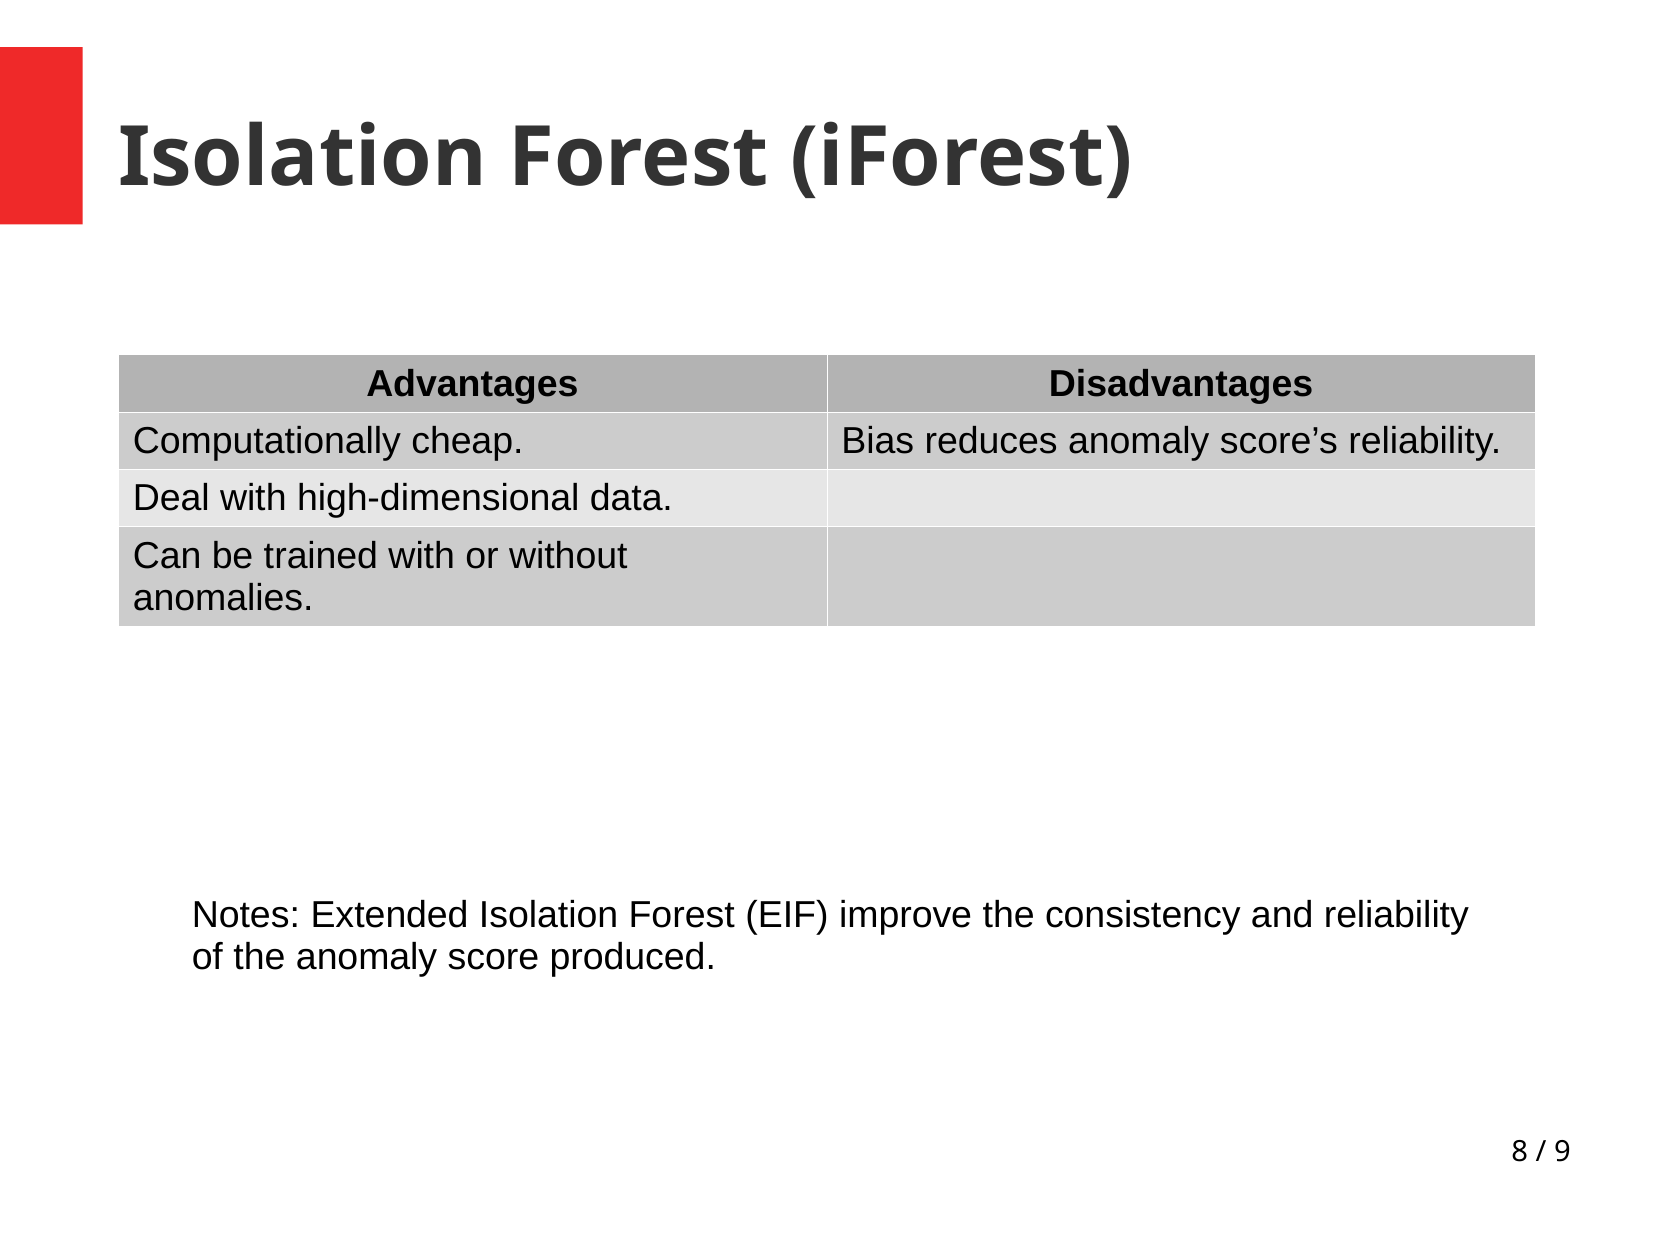

# Isolation Forest (iForest)
| Advantages | Disadvantages |
| --- | --- |
| Computationally cheap. | Bias reduces anomaly score’s reliability. |
| Deal with high-dimensional data. | |
| Can be trained with or without anomalies. | |
Notes: Extended Isolation Forest (EIF) improve the consistency and reliability of the anomaly score produced.
8